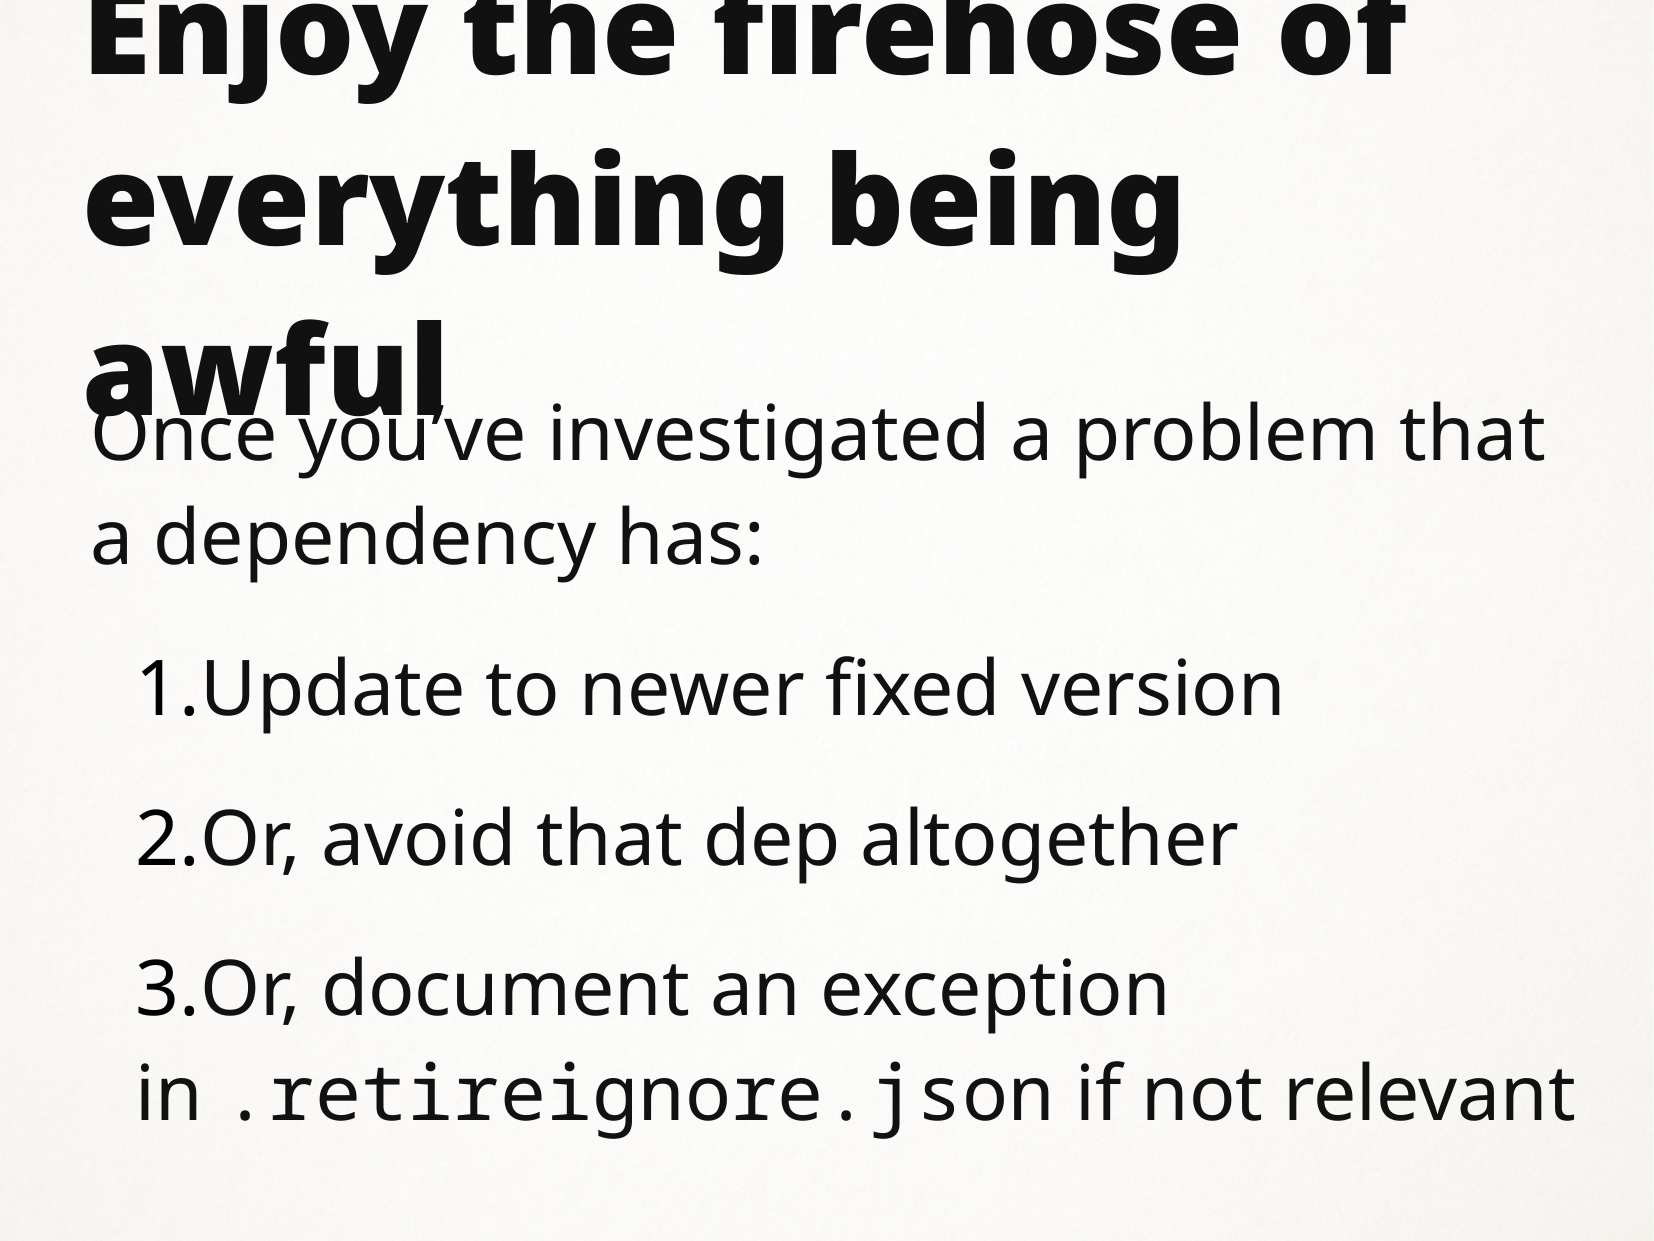

# Enjoy the firehose of everything being awful
Once you’ve investigated a problem that a dependency has:
Update to newer fixed version
Or, avoid that dep altogether
Or, document an exception in .retireignore.json if not relevant